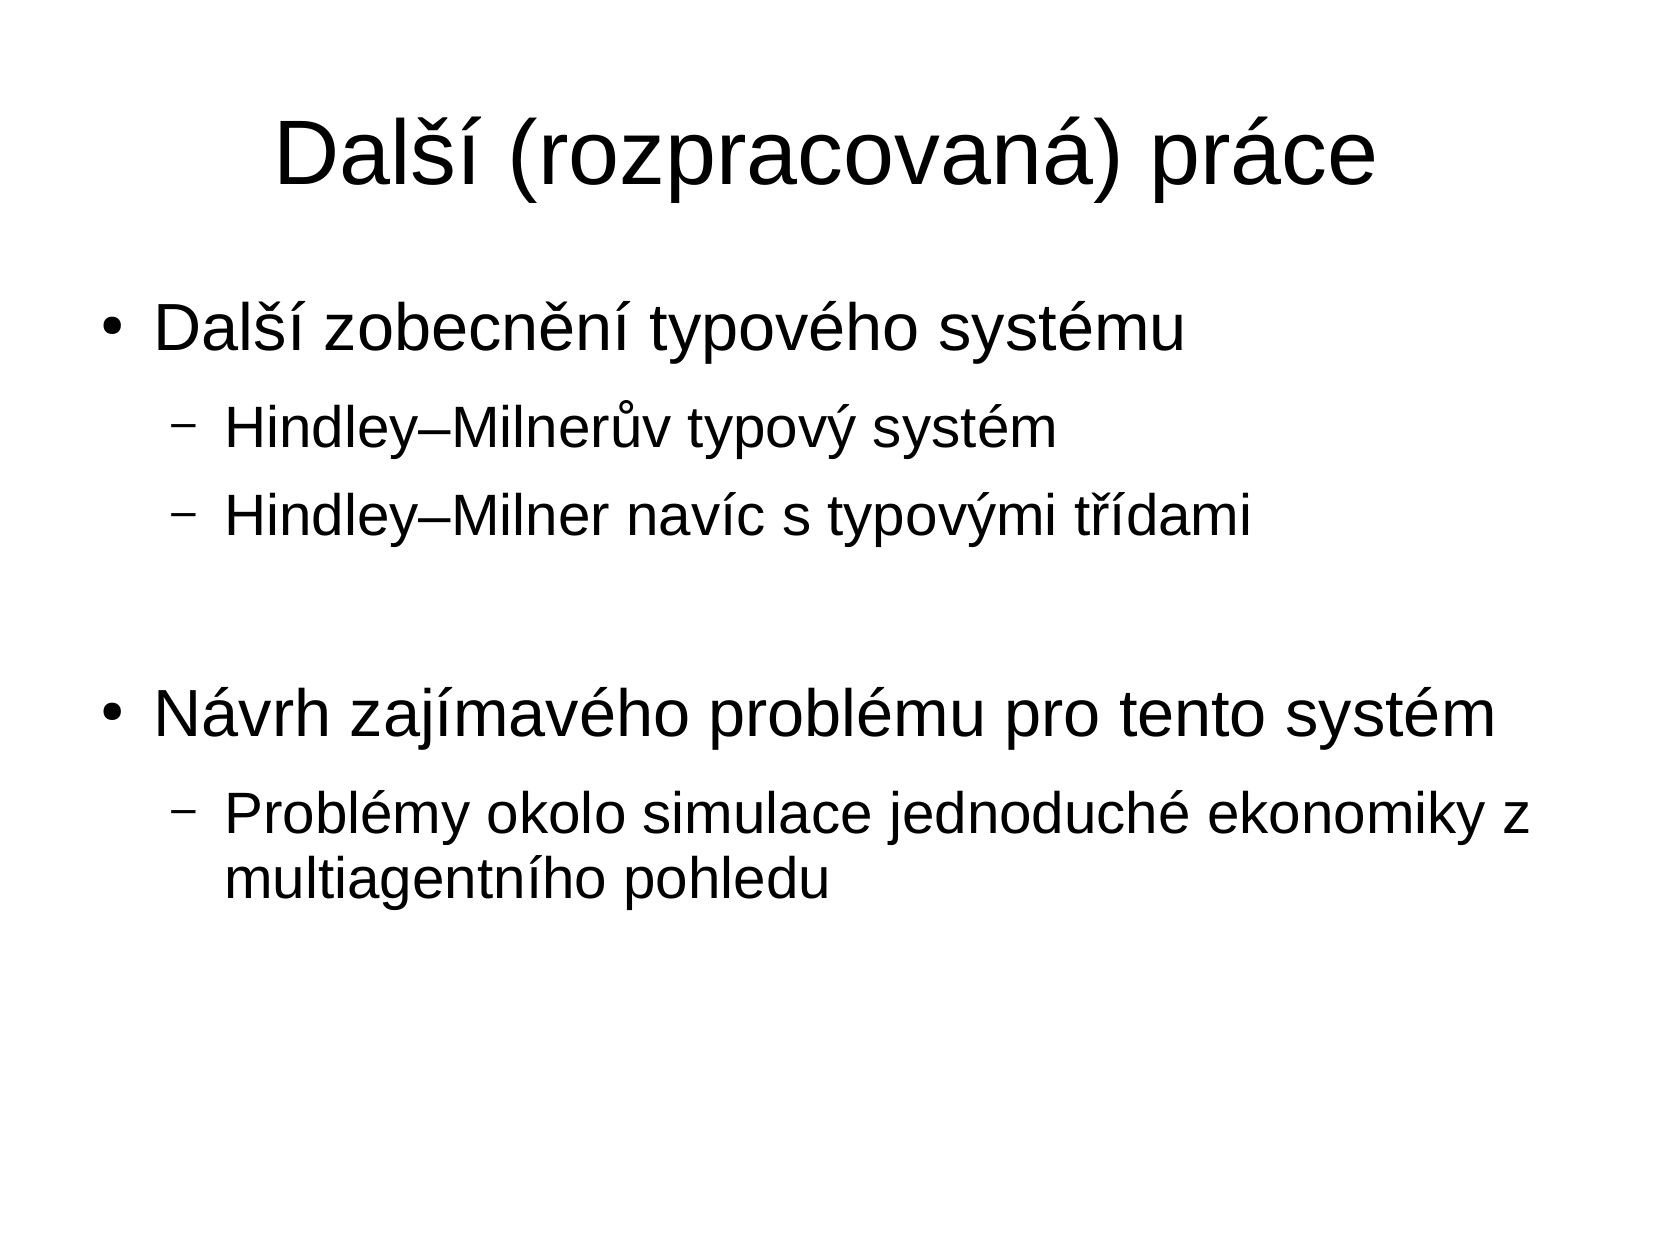

# Další (rozpracovaná) práce
Další zobecnění typového systému
Hindley–Milnerův typový systém
Hindley–Milner navíc s typovými třídami
Návrh zajímavého problému pro tento systém
Problémy okolo simulace jednoduché ekonomiky z multiagentního pohledu